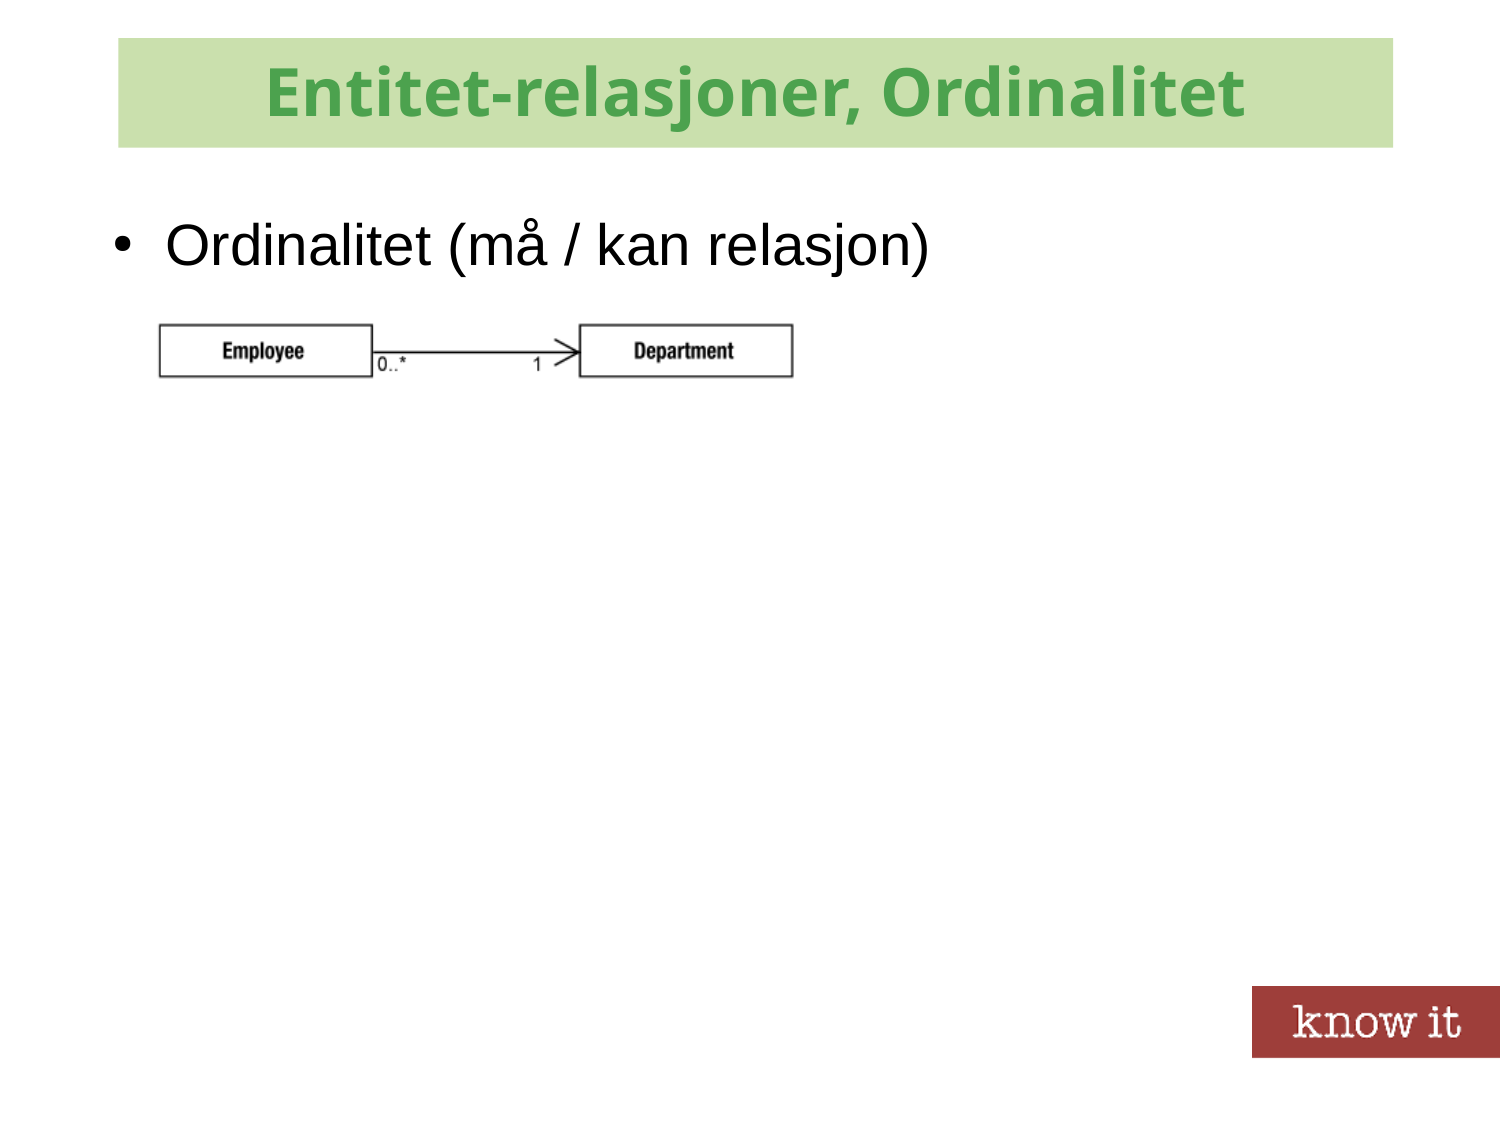

Entitet-relasjoner, Ordinalitet
# Ordinalitet (må / kan relasjon)